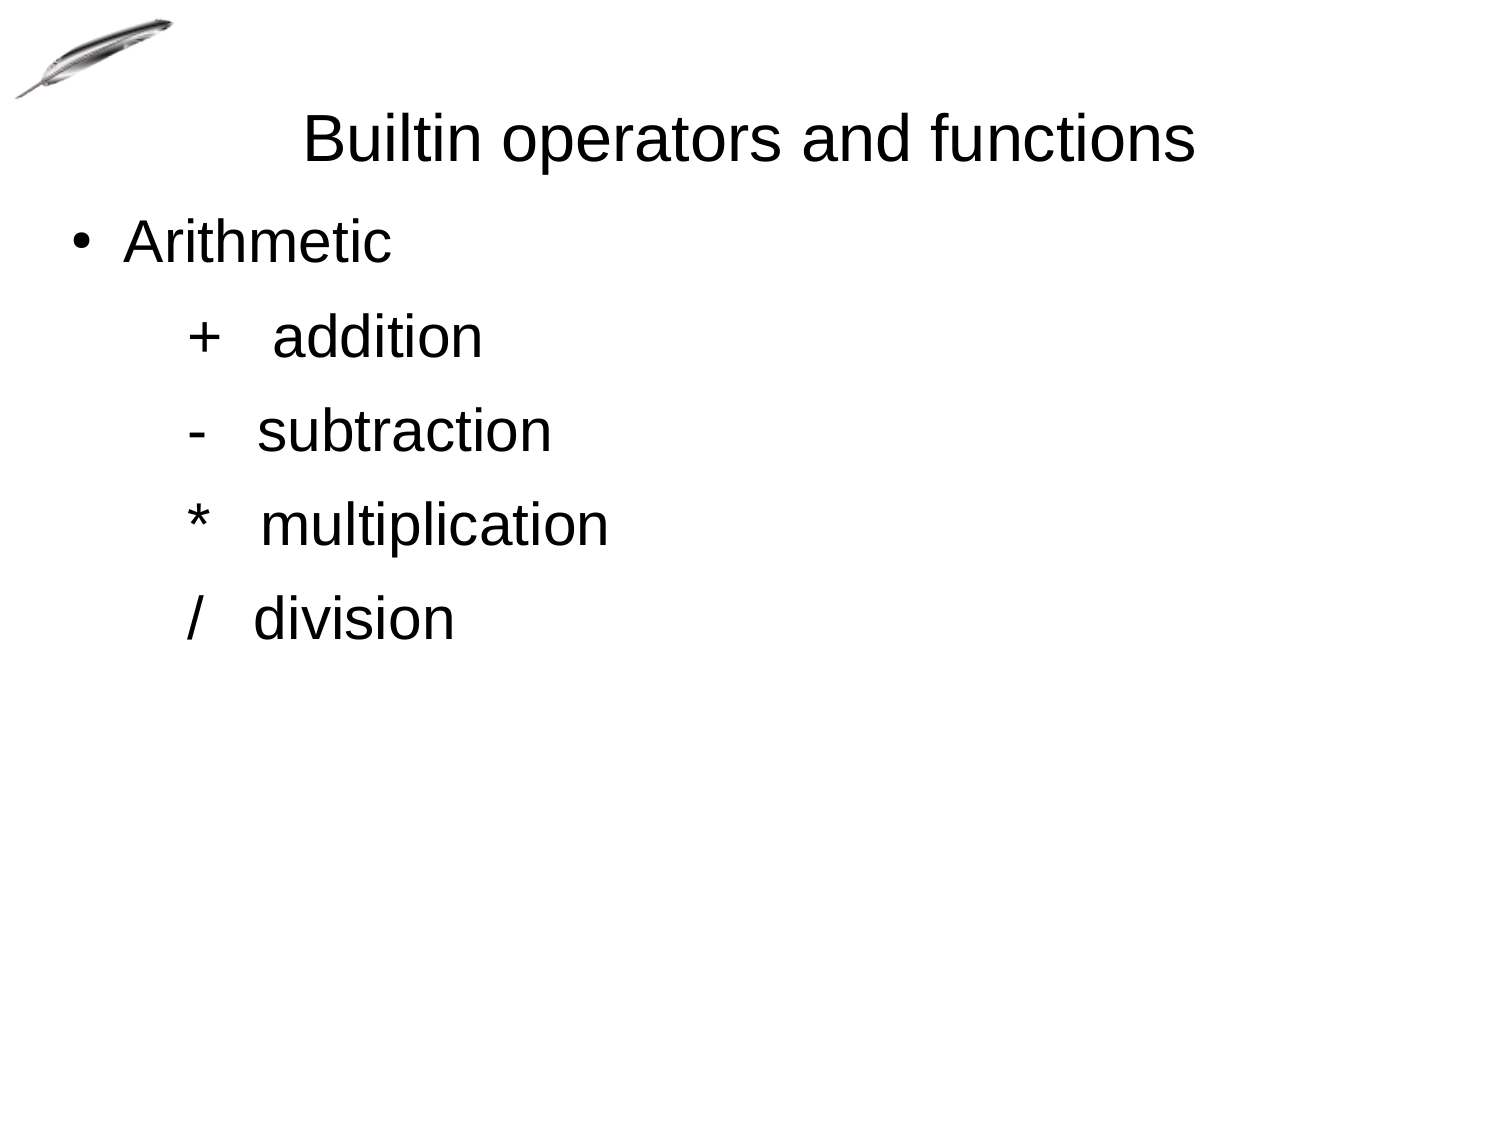

# Builtin operators and functions
Arithmetic
 + addition
 - subtraction
 * multiplication
 / division